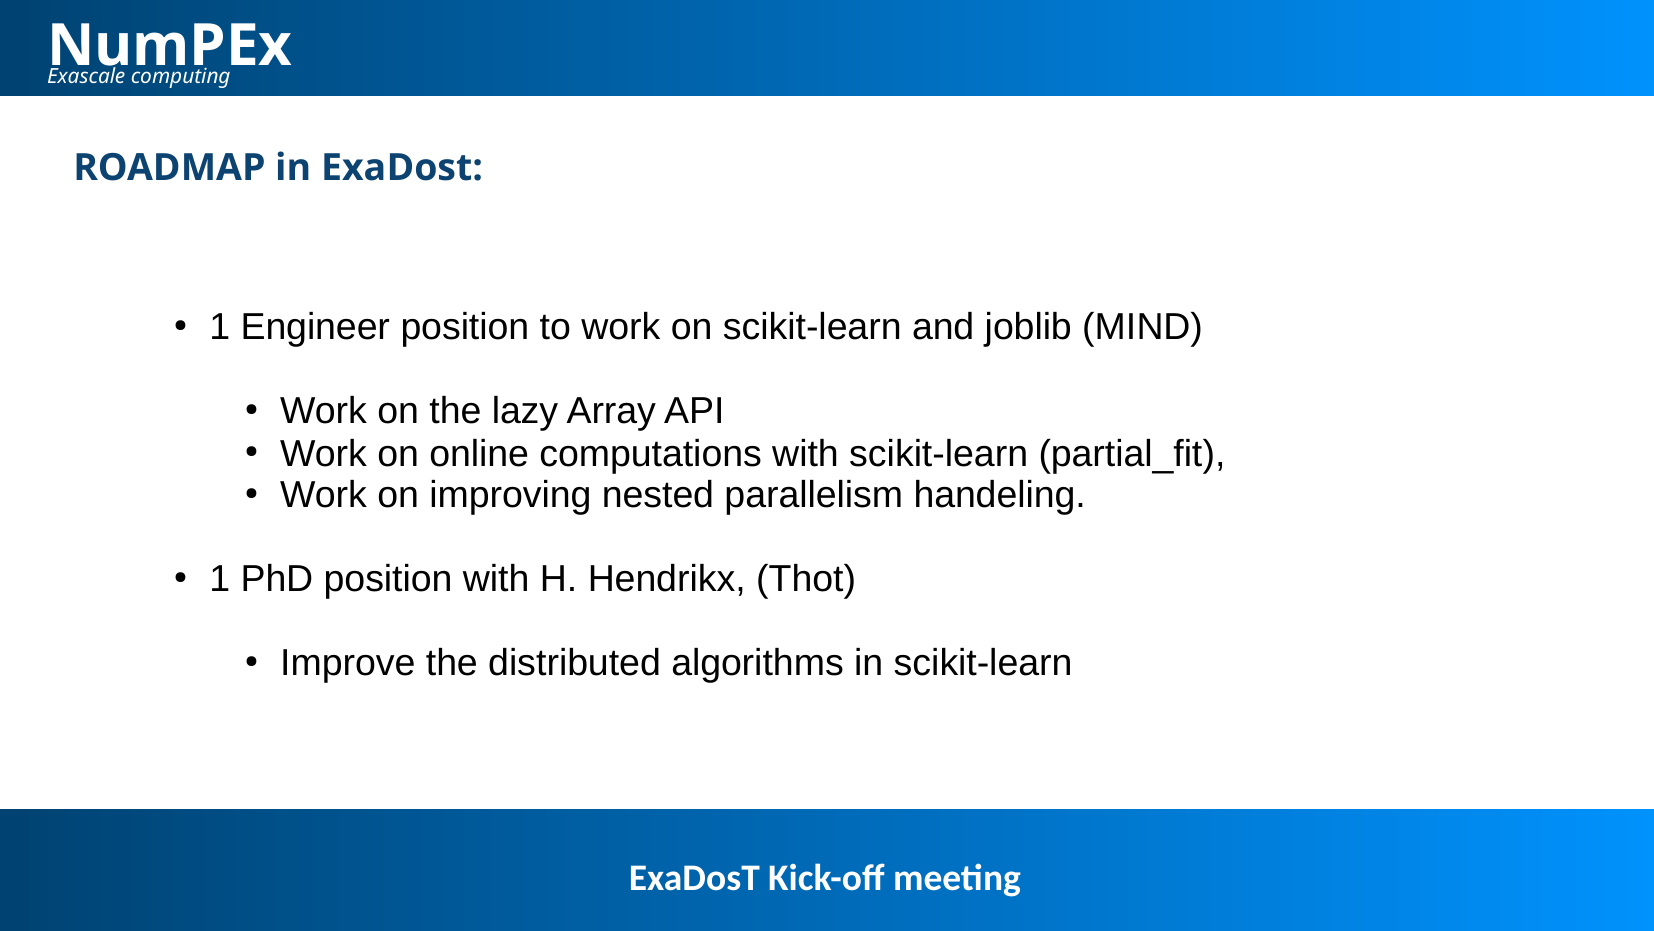

NumPExx
Exascale computing
ROADMAP in ExaDost:
1 Engineer position to work on scikit-learn and joblib (MIND)
Work on the lazy Array API
Work on online computations with scikit-learn (partial_fit),
Work on improving nested parallelism handeling.
1 PhD position with H. Hendrikx, (Thot)
Improve the distributed algorithms in scikit-learn
ExaDosT Kick-off meeting